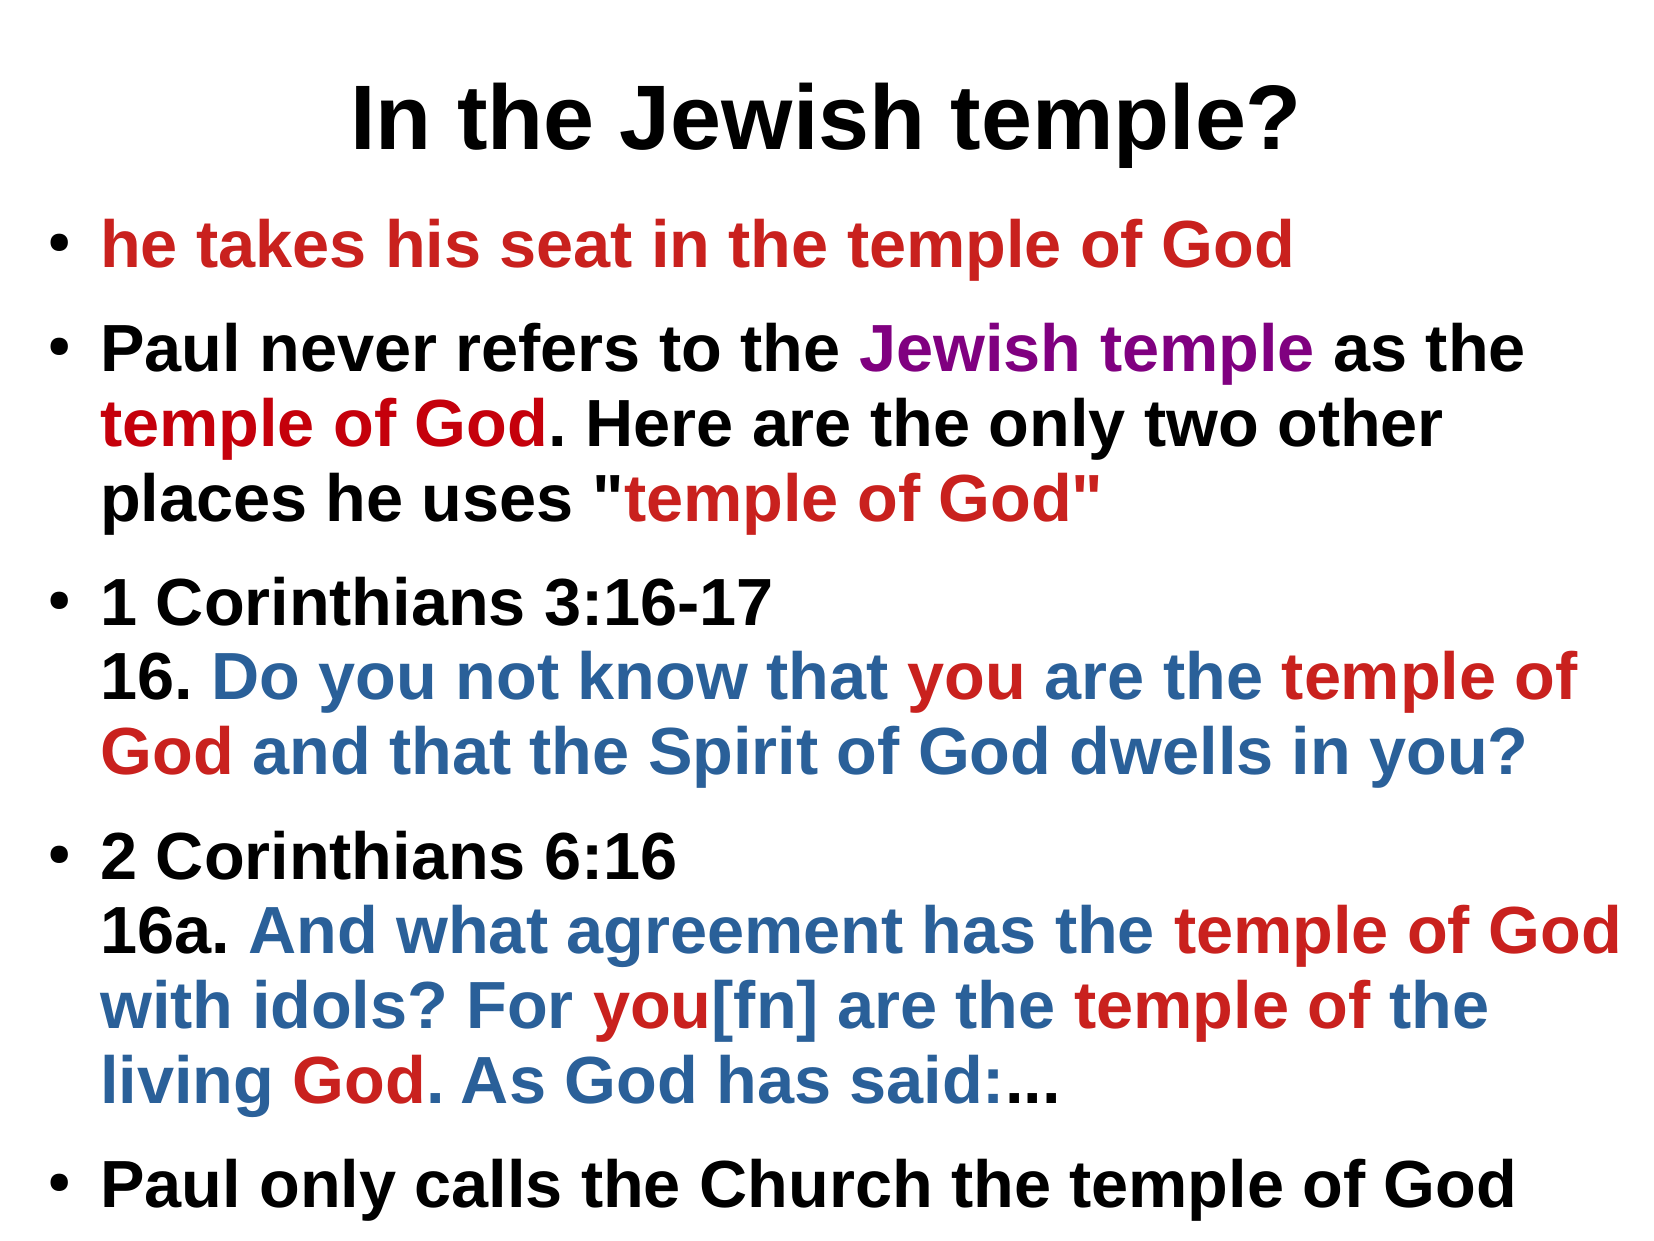

# In the Jewish temple?
he takes his seat in the temple of God
Paul never refers to the Jewish temple as the temple of God. Here are the only two other places he uses "temple of God"
1 Corinthians 3:16-17
16. Do you not know that you are the temple of God and that the Spirit of God dwells in you?
2 Corinthians 6:16
16a. And what agreement has the temple of God with idols? For you[fn] are the temple of the living God. As God has said:...
Paul only calls the Church the temple of God